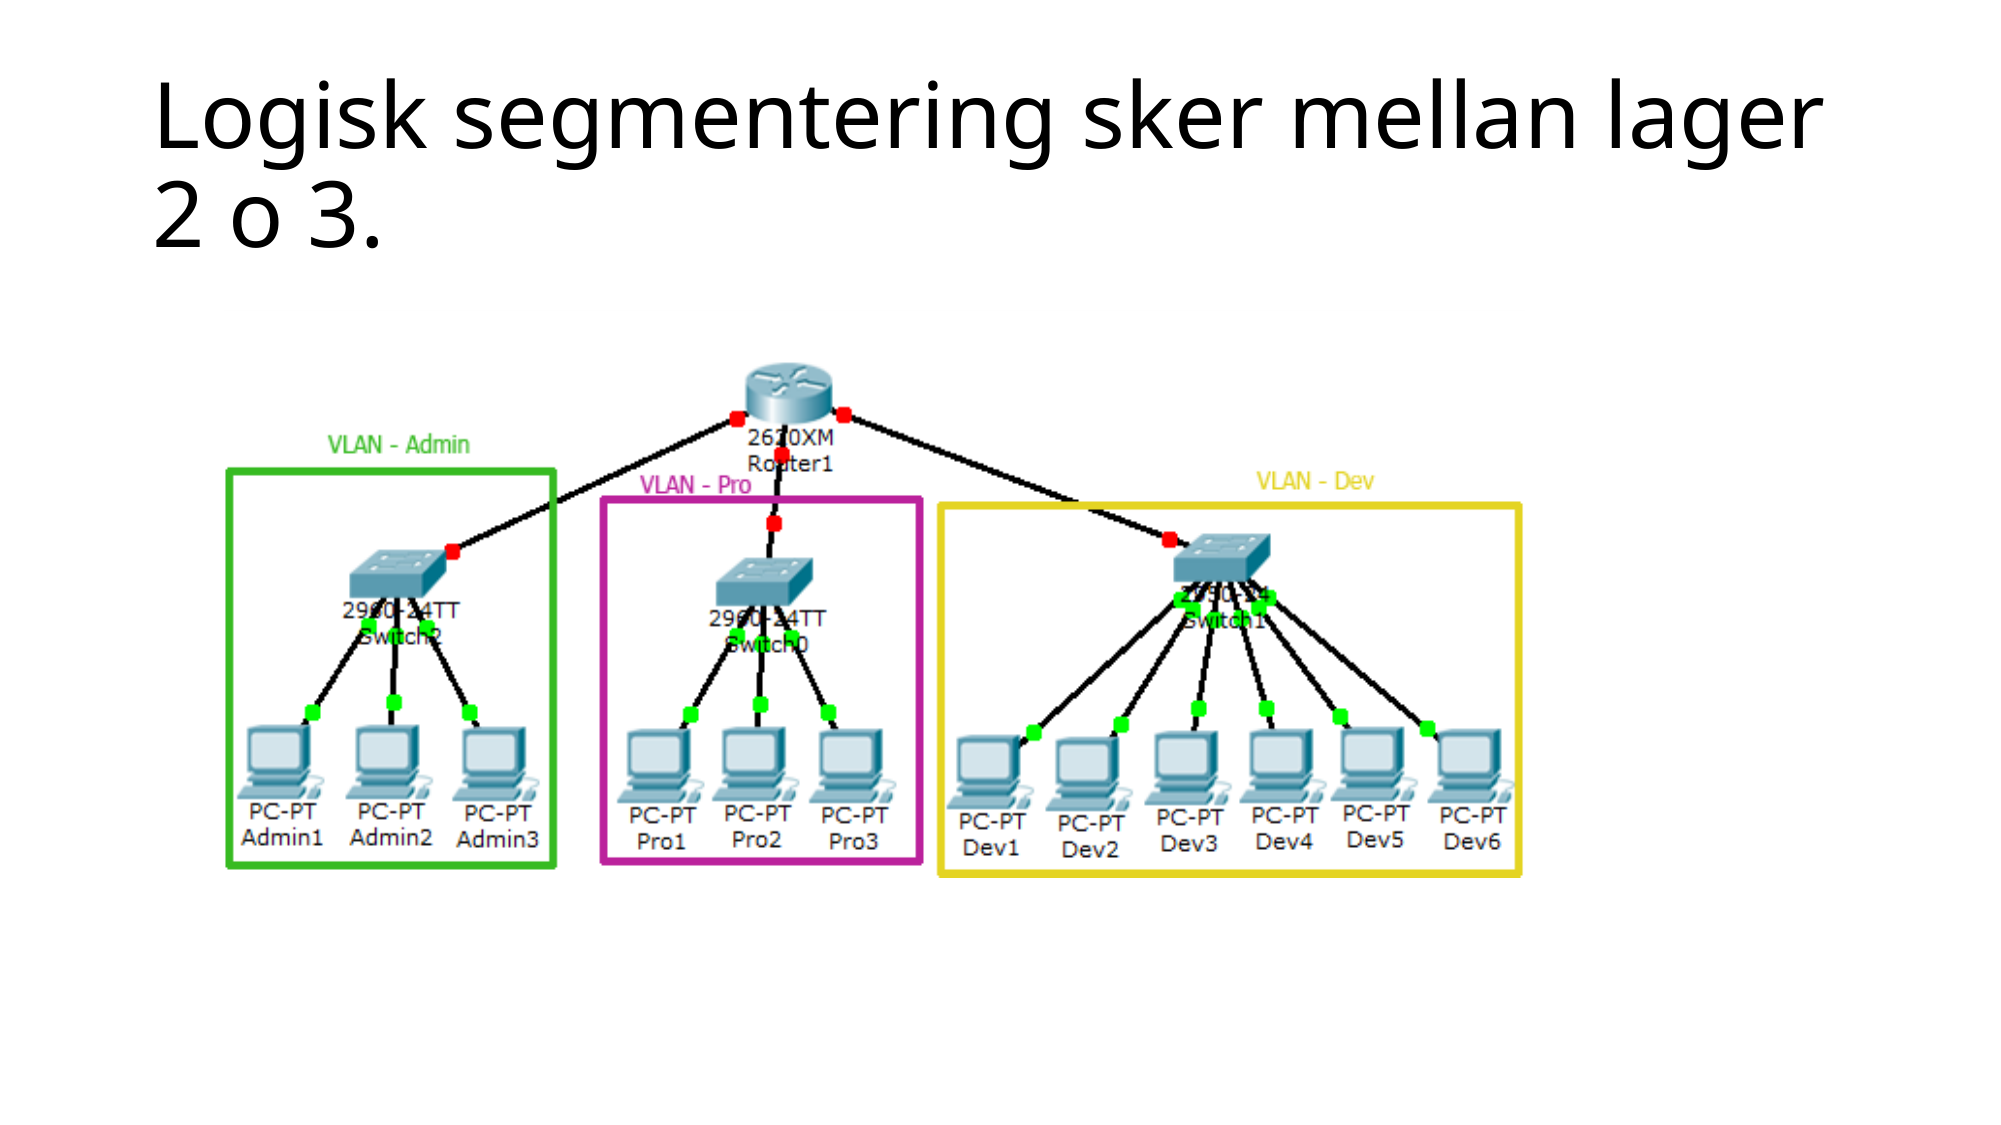

# Logisk segmentering sker mellan lager 2 o 3.